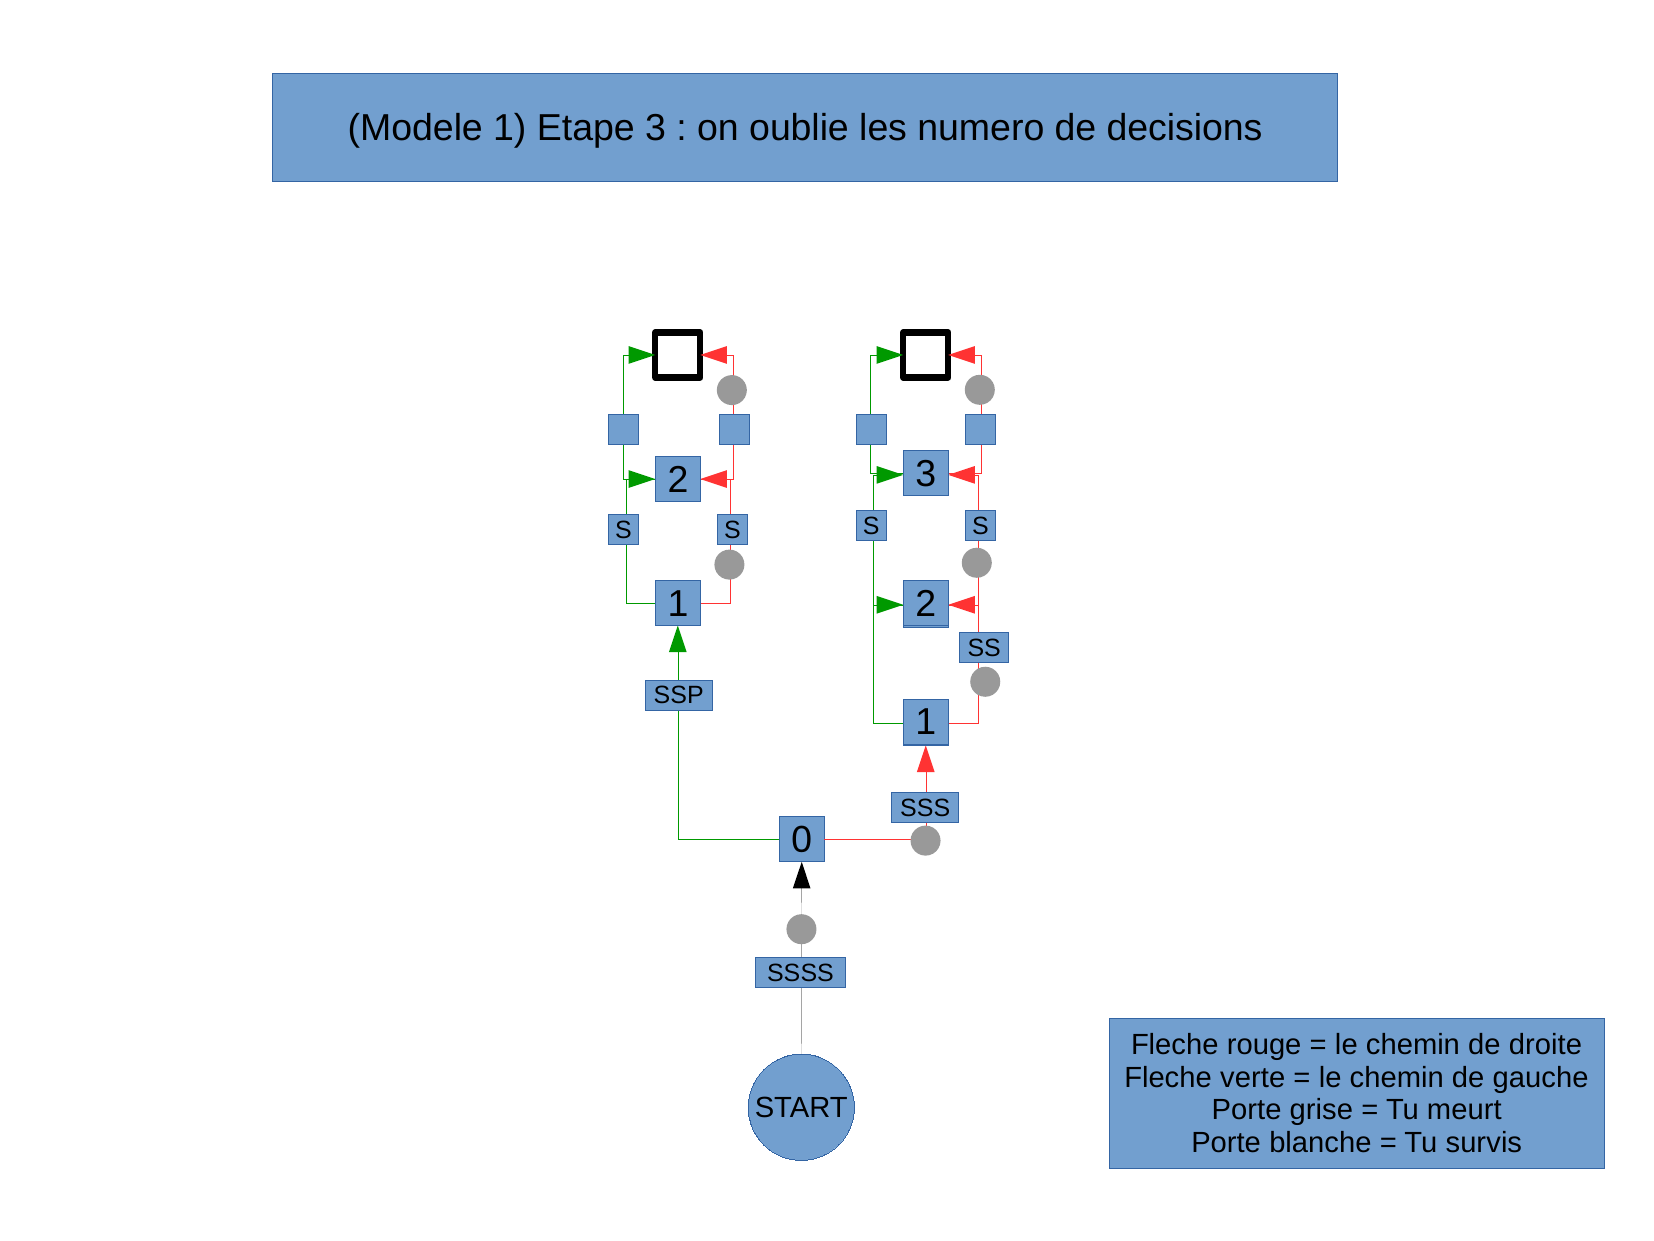

(Modele 1) Etape 3 : on oublie les numero de decisions
3
3
2
2
2
2
S
S
S
S
1
1
1
1
2
2
SS
SSP
1
1
SSS
0
SSSS
Fleche rouge = le chemin de gauche
Fleche verte = le chemin de droite
Porte grise = Tu meurt
Porte blanche = Tu survis
Fleche rouge = le chemin de droite
Fleche verte = le chemin de gauche
Porte grise = Tu meurt
Porte blanche = Tu survis
START